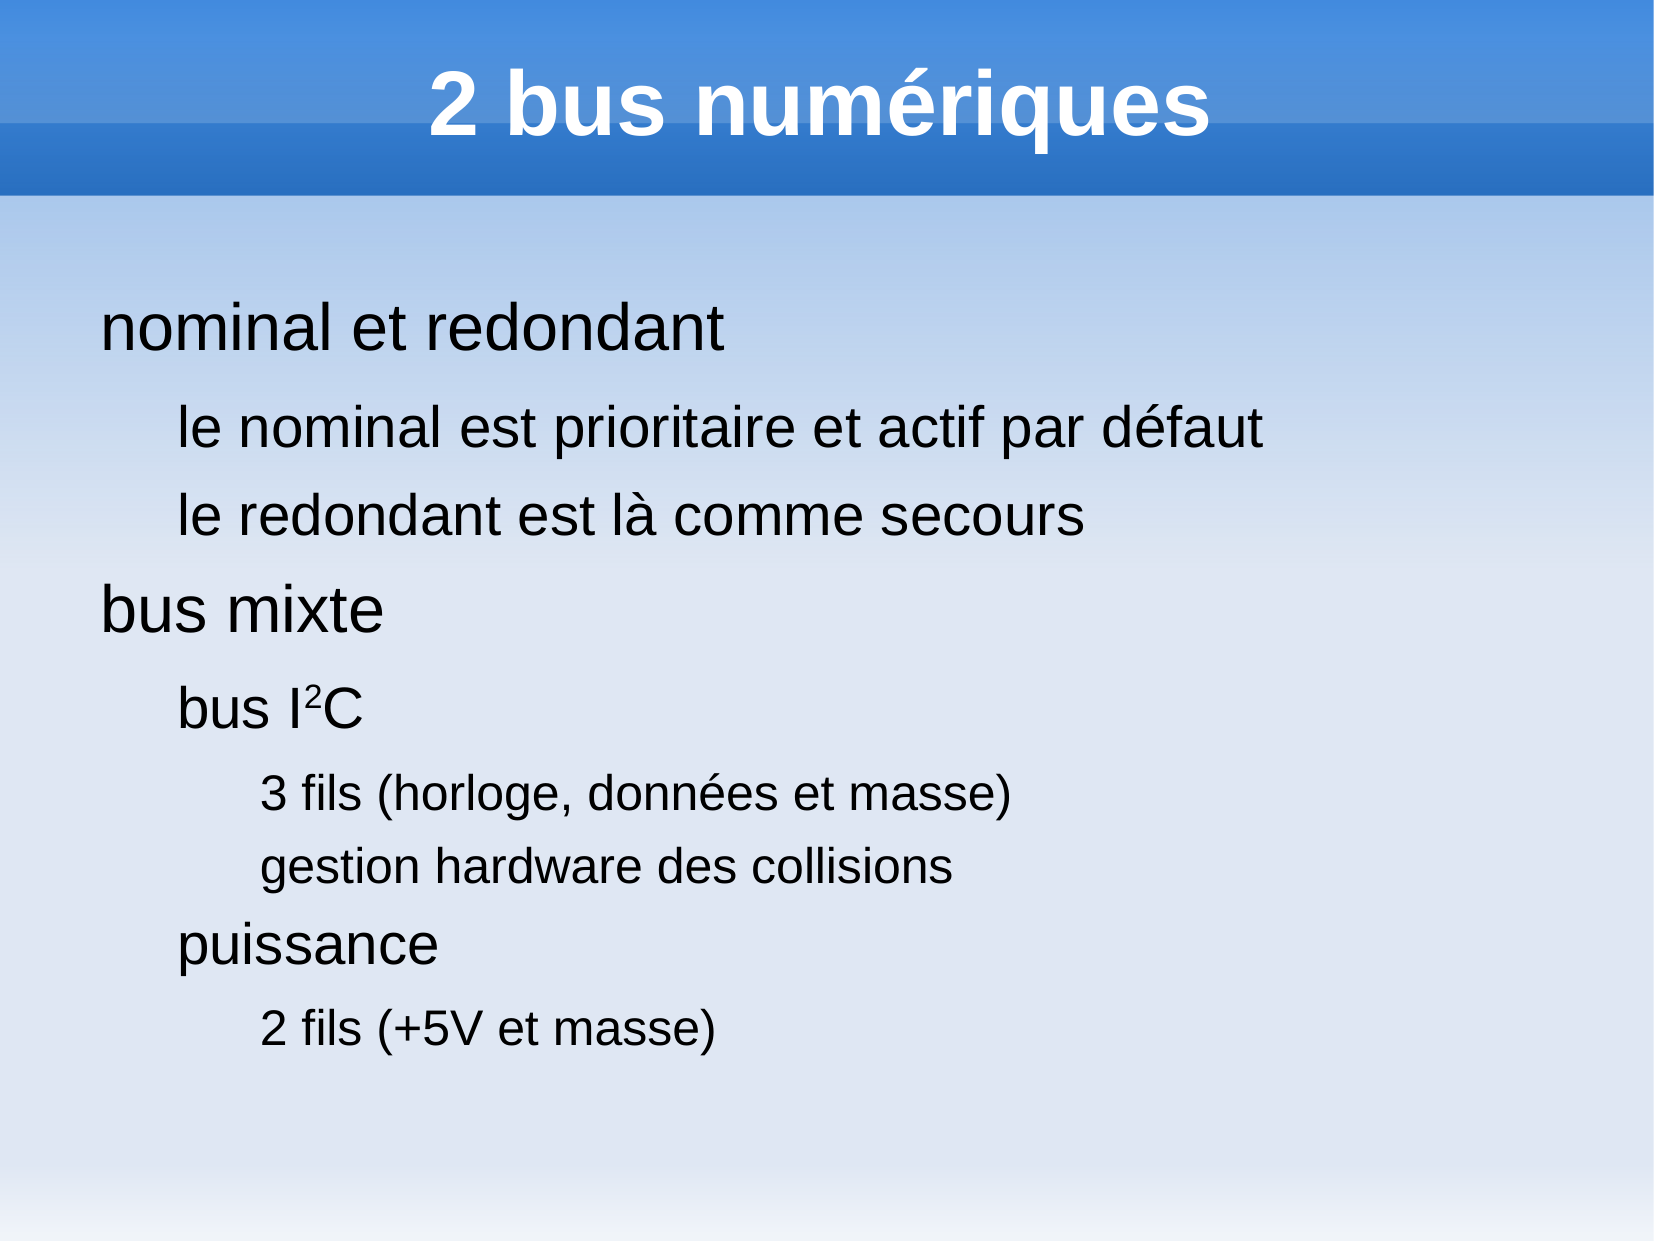

# 2 bus numériques
nominal et redondant
le nominal est prioritaire et actif par défaut
le redondant est là comme secours
bus mixte
bus I2C
3 fils (horloge, données et masse)
gestion hardware des collisions
puissance
2 fils (+5V et masse)